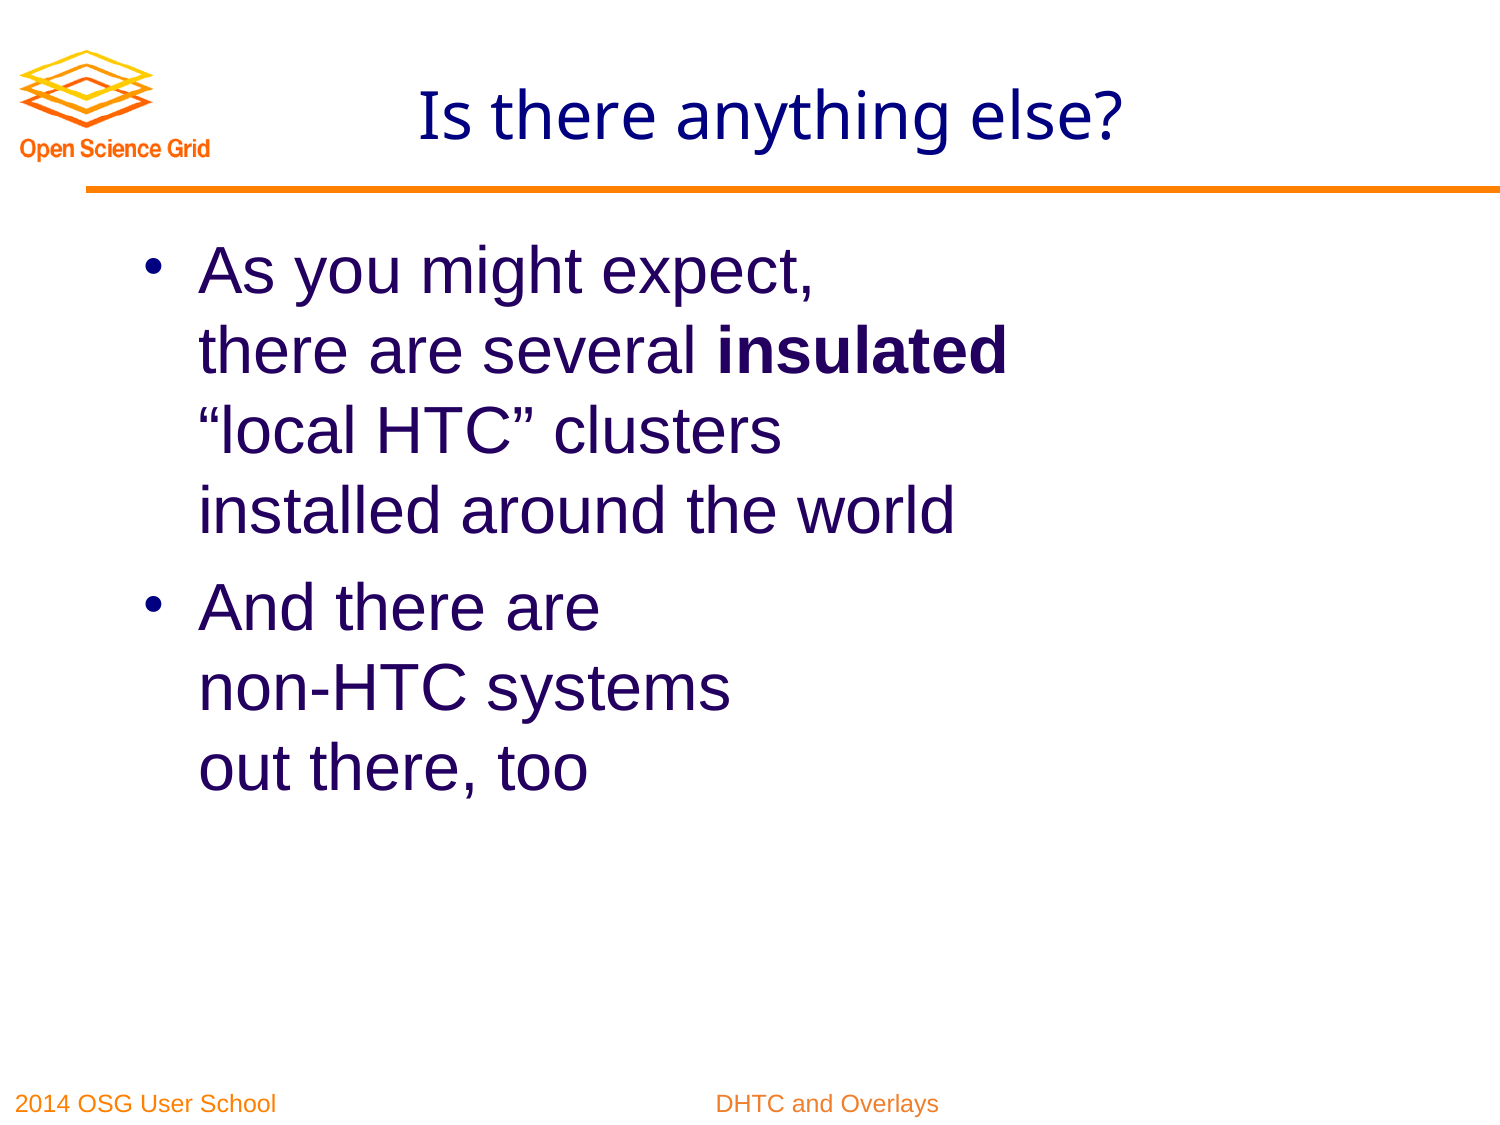

# Is there anything else?
As you might expect,
there are several insulated
“local HTC” clusters
installed around the world
And there are
non-HTC systems
out there, too